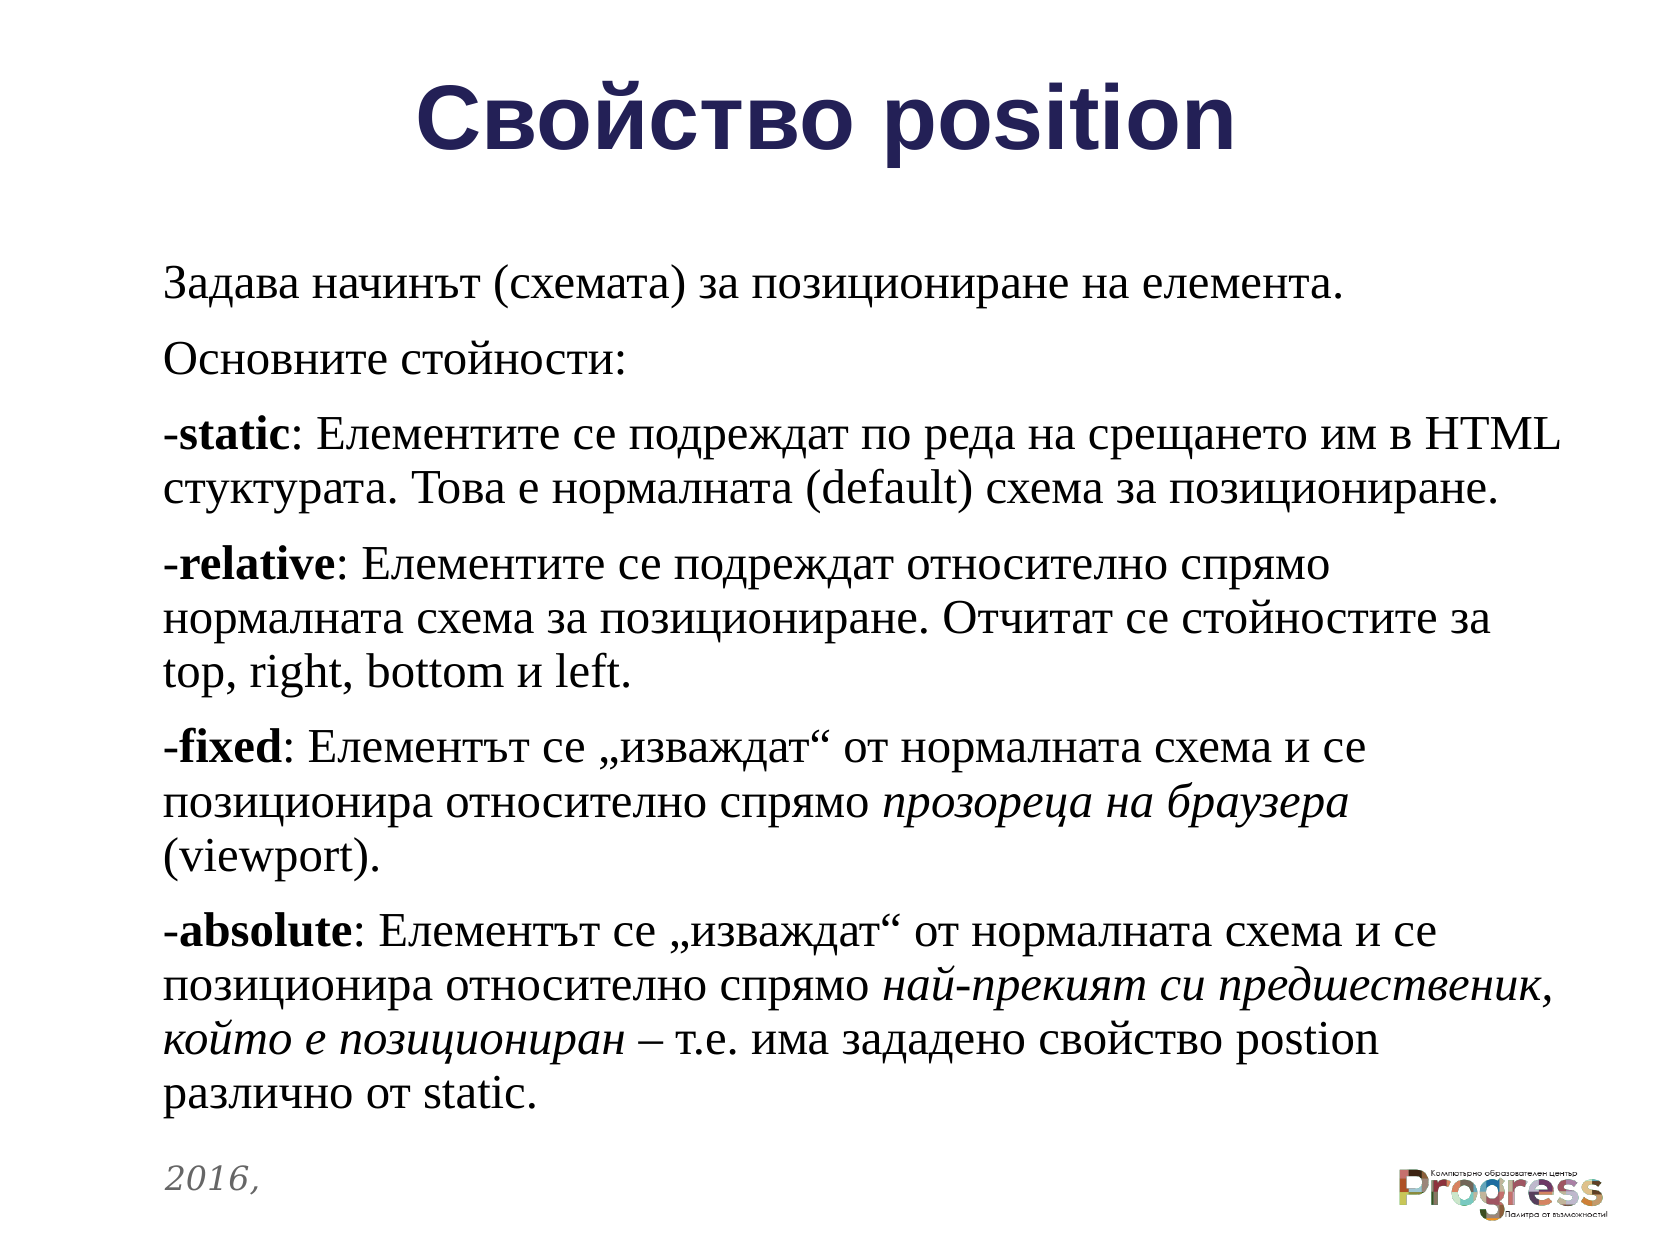

# Свойство position
Задава начинът (схемата) за позициониране на елемента.
Основните стойности:
-static: Елементите се подреждат по реда на срещането им в HTML стуктурата. Това е нормалната (default) схема за позициониране.
-relative: Елементите се подреждат относително спрямо нормалната схема за позициониране. Отчитат се стойностите за top, right, bottom и left.
-fixed: Елементът се „изваждат“ от нормалната схема и се позиционира относително спрямо прозореца на браузера (viewport).
-absolute: Елементът се „изваждат“ от нормалната схема и се позиционира относително спрямо най-прекият си предшественик, който е позициониран – т.е. има зададено свойство postion различно от static.
2016,